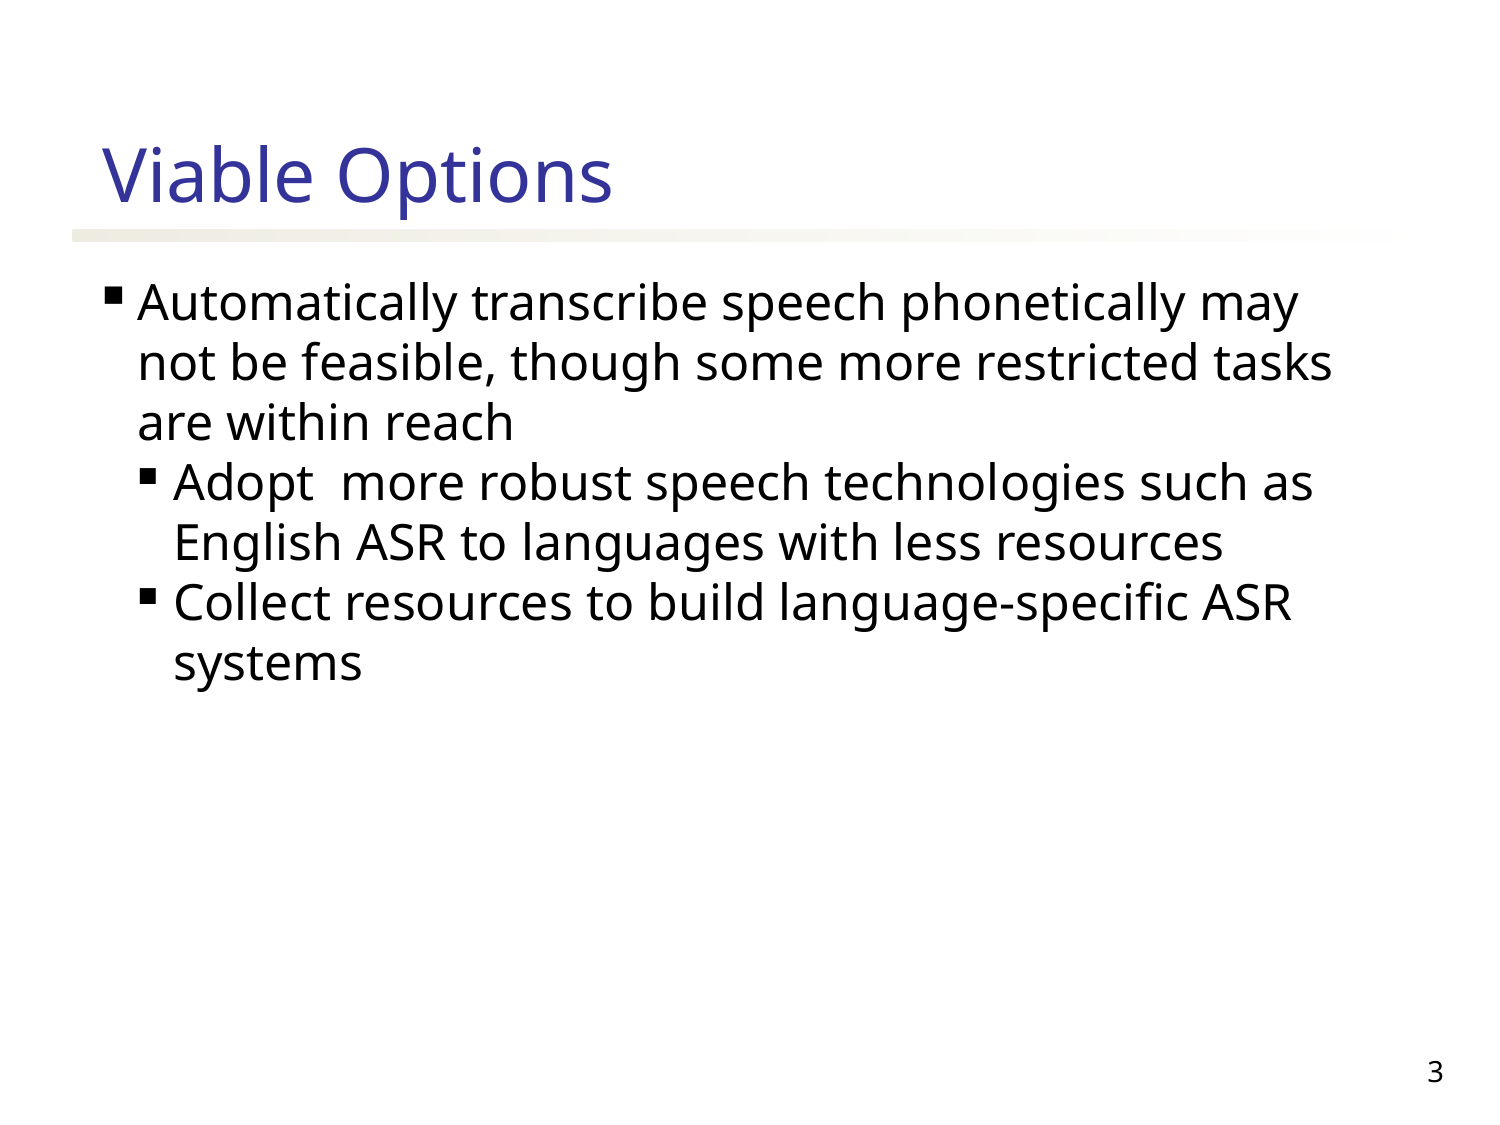

Viable Options
Automatically transcribe speech phonetically may not be feasible, though some more restricted tasks are within reach
Adopt more robust speech technologies such as English ASR to languages with less resources
Collect resources to build language-specific ASR systems